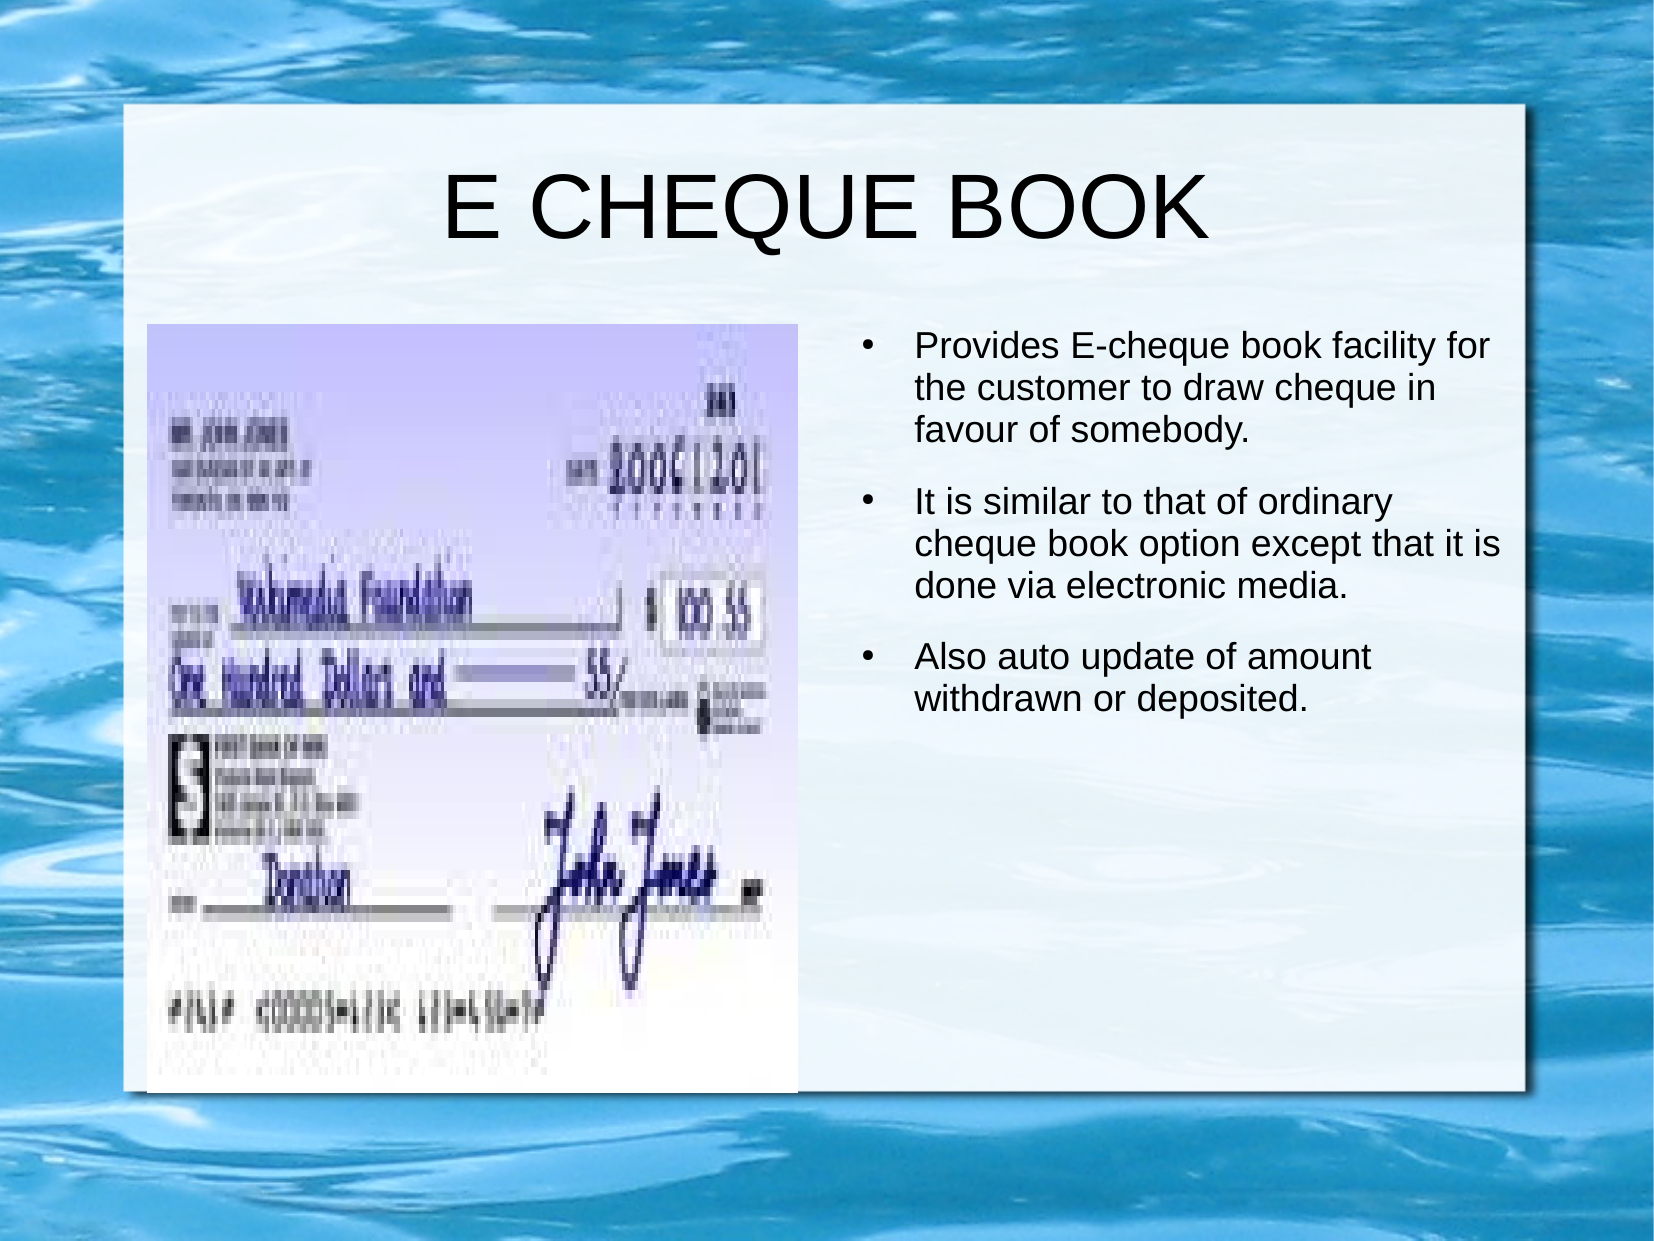

# E CHEQUE BOOK
Provides E-cheque book facility for the customer to draw cheque in favour of somebody.
It is similar to that of ordinary cheque book option except that it is done via electronic media.
Also auto update of amount withdrawn or deposited.